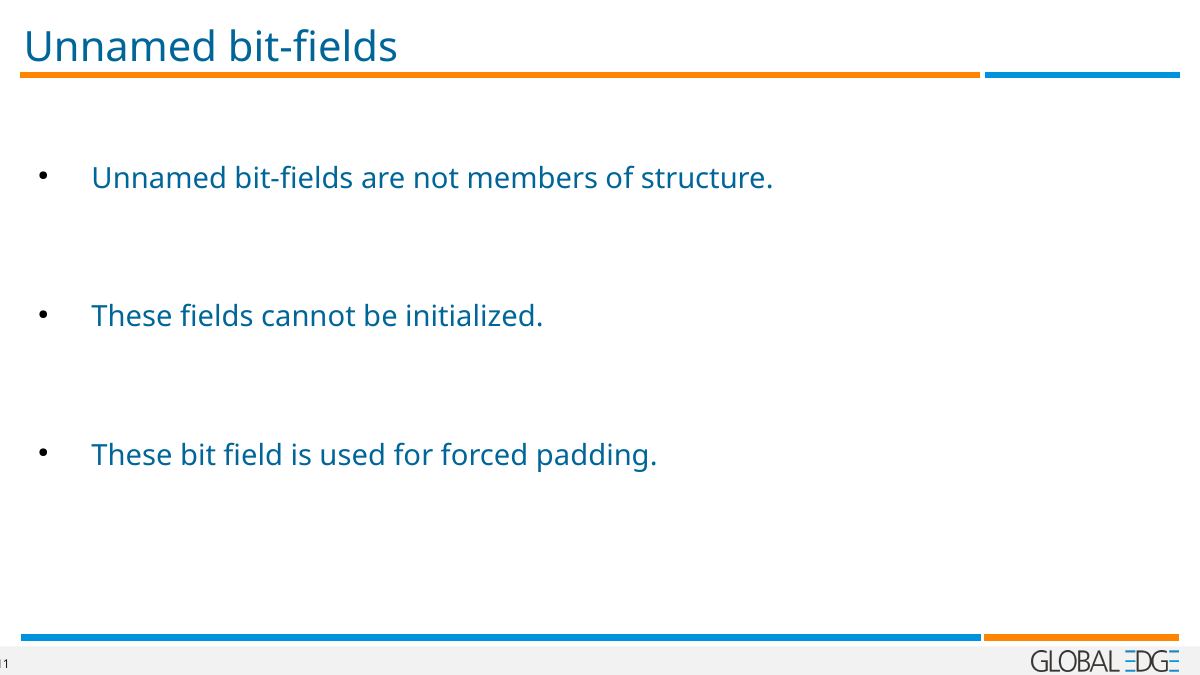

# Unnamed bit-fields
Unnamed bit-fields are not members of structure.
These fields cannot be initialized.
These bit field is used for forced padding.